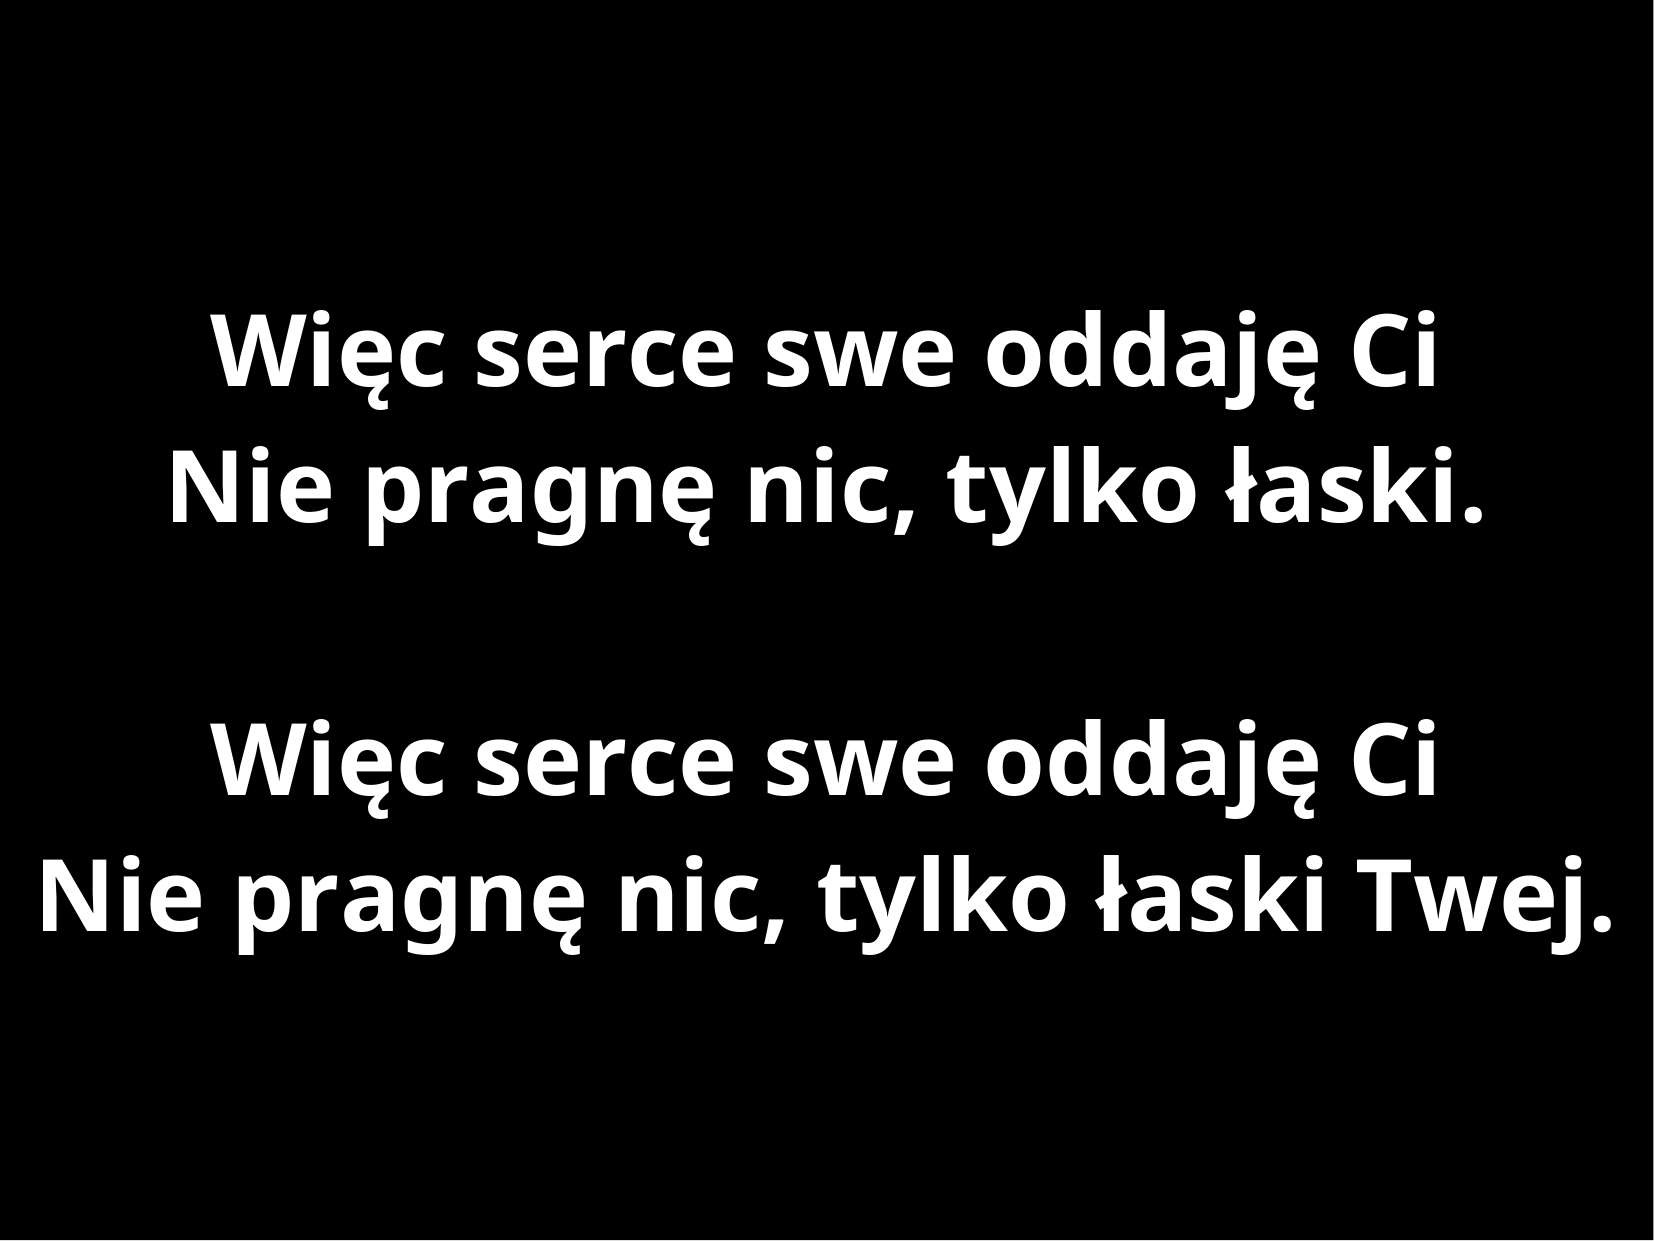

# Więc serce swe oddaję Ci Nie pragnę nic, tylko łaski. Więc serce swe oddaję Ci Nie pragnę nic, tylko łaski Twej.